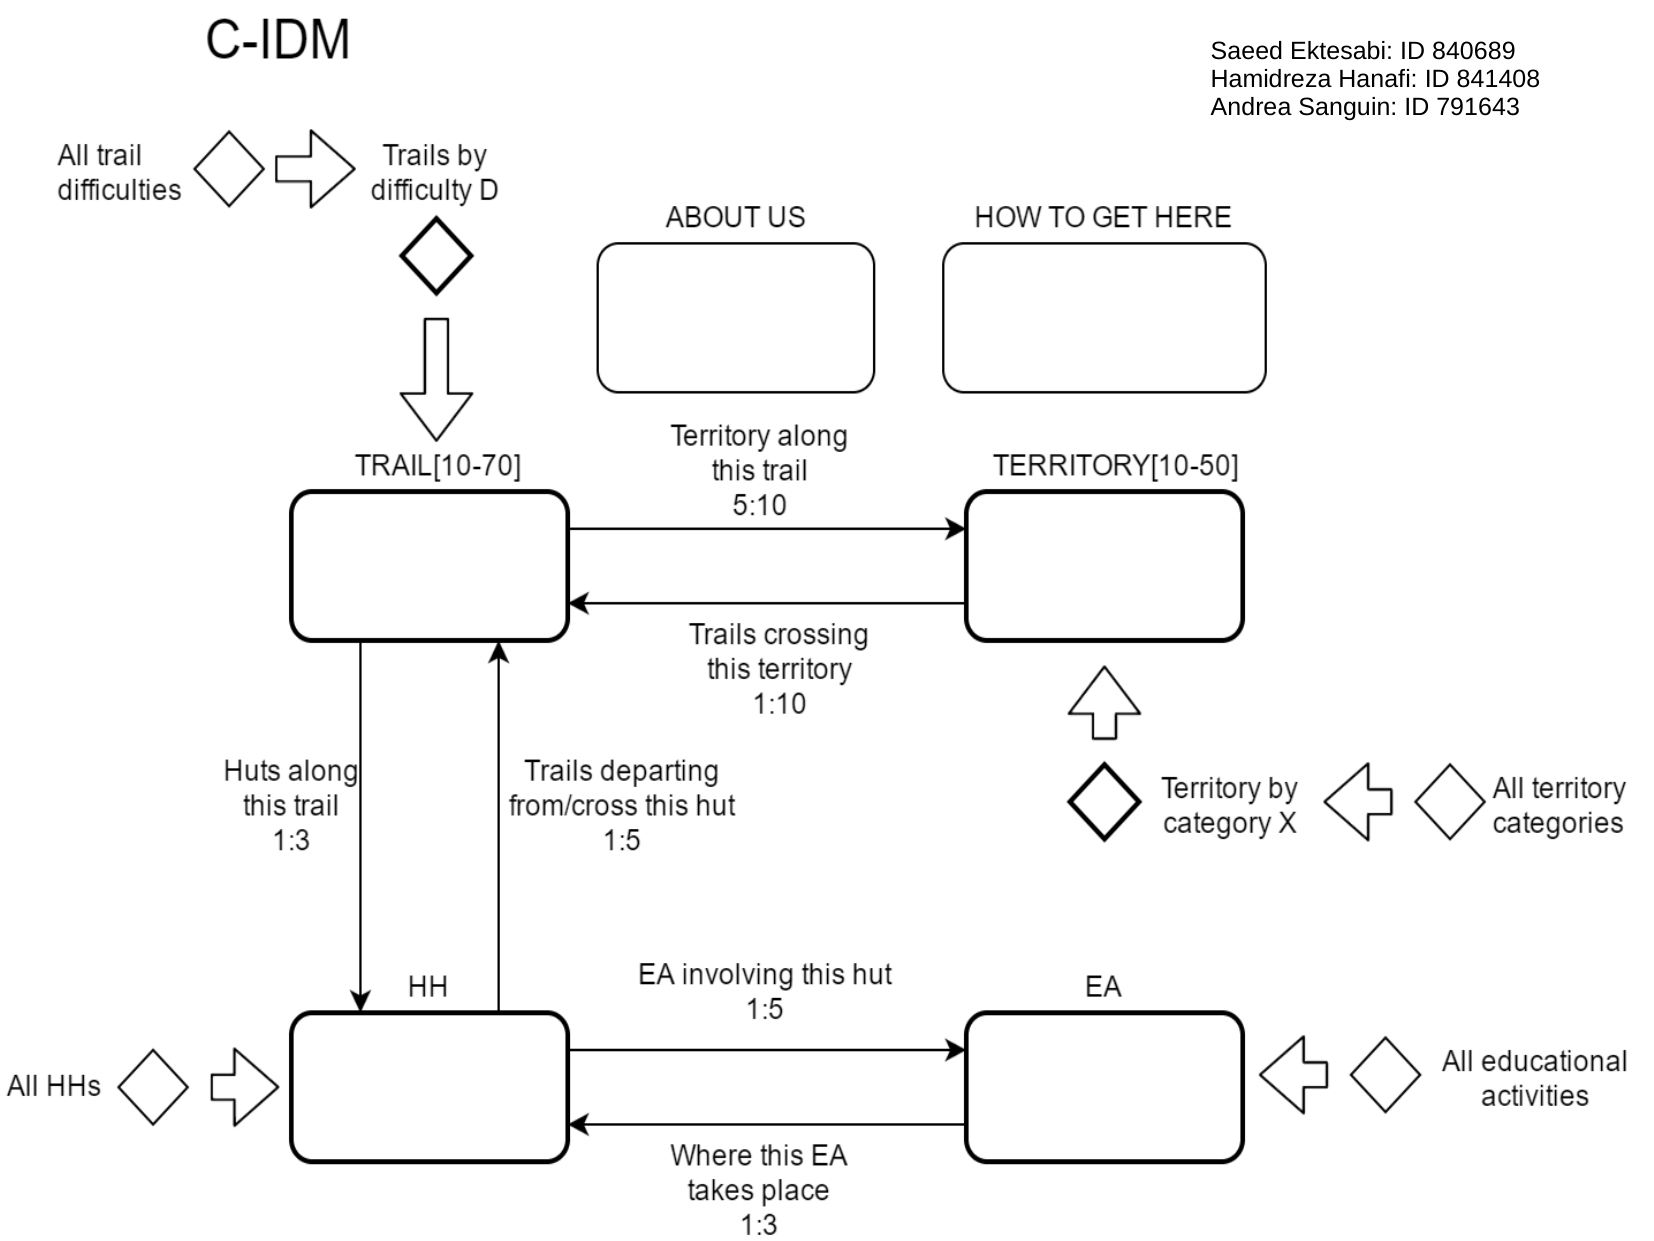

Saeed Ektesabi: ID 840689
Hamidreza Hanafi: ID 841408
Andrea Sanguin: ID 791643